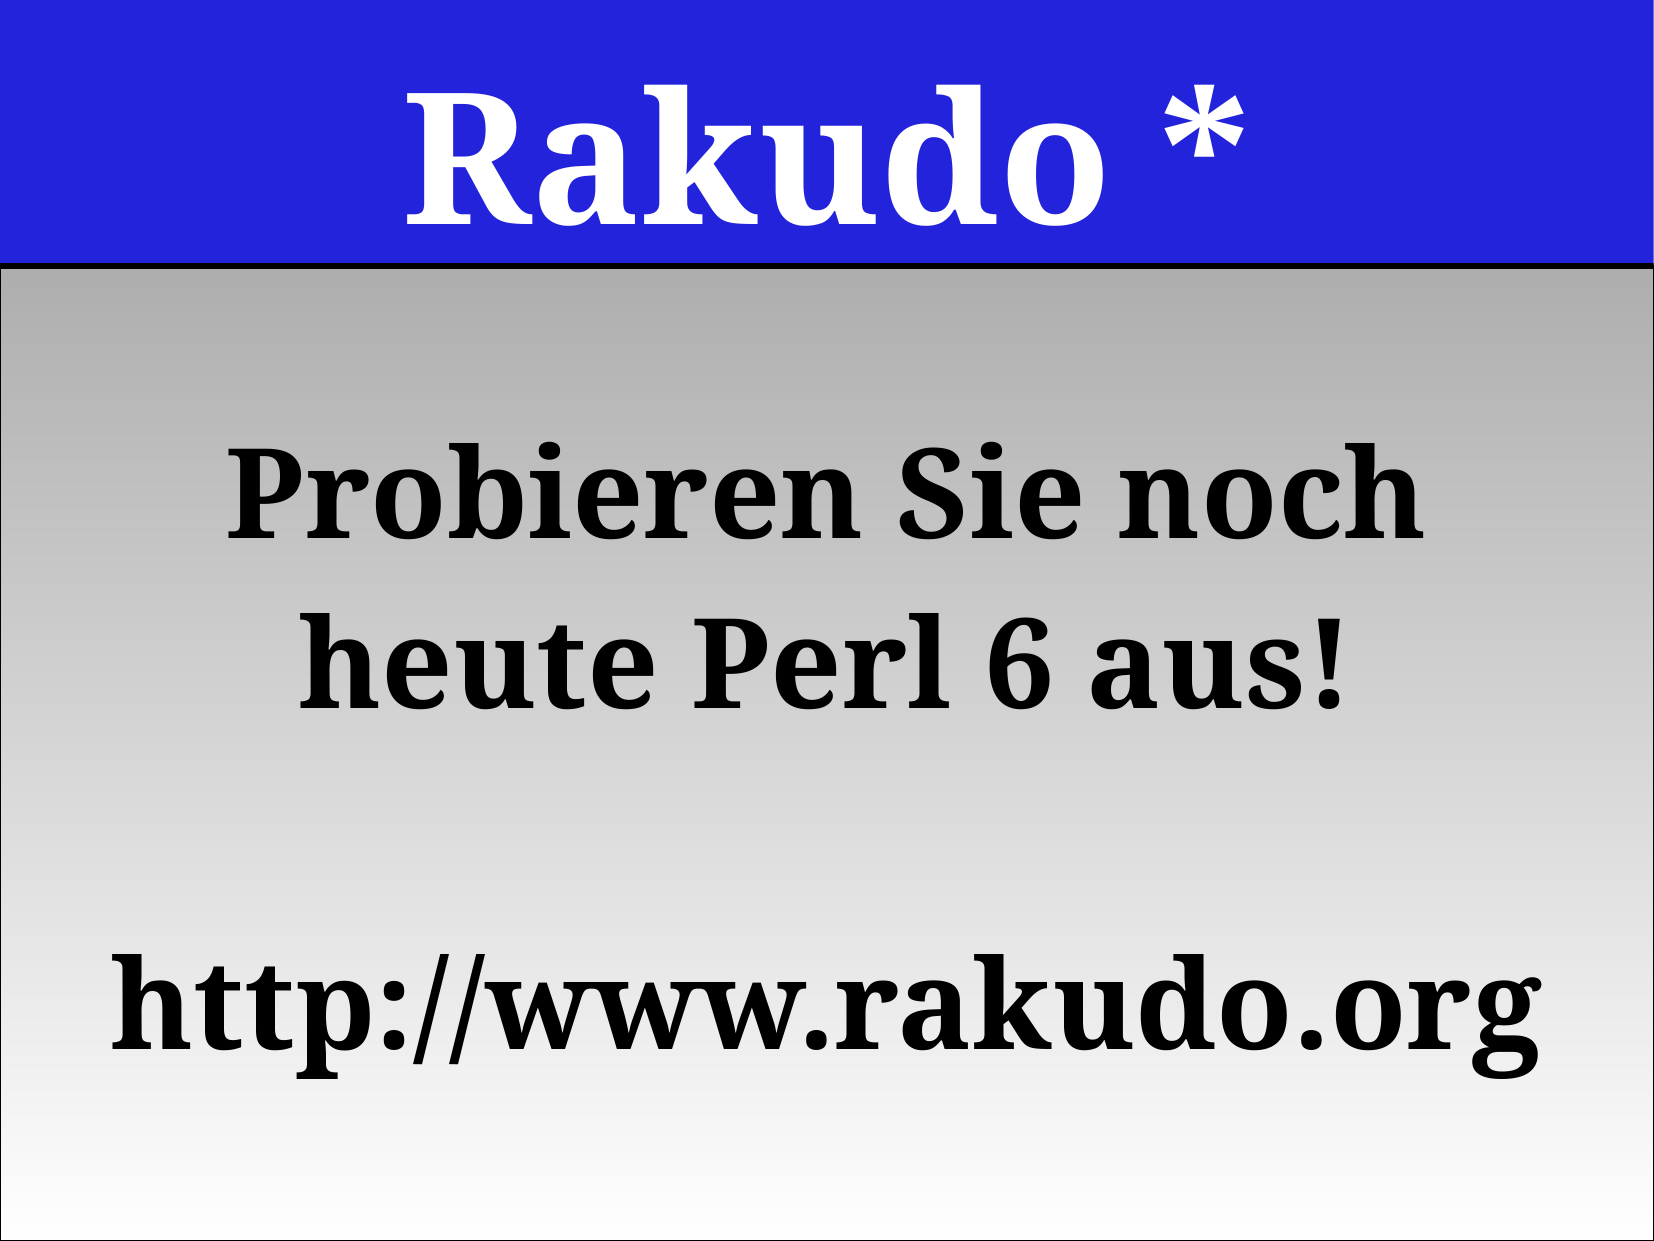

Rakudo *
# Probieren Sie noch heute Perl 6 aus!
http://www.rakudo.org